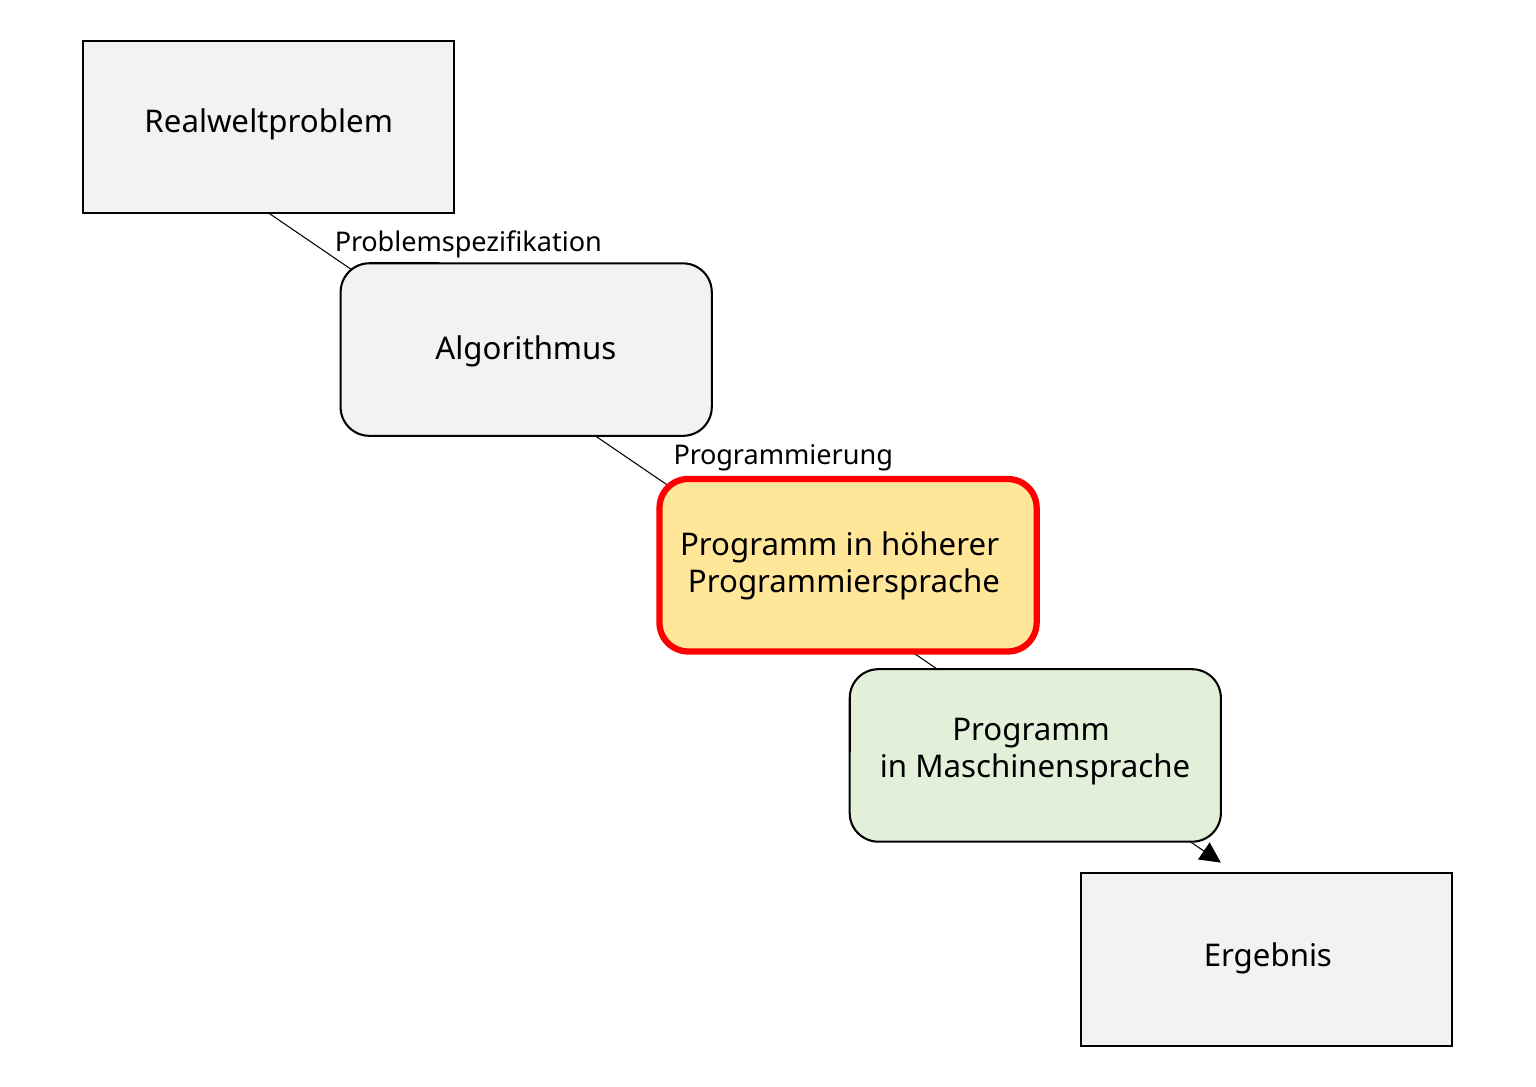

Realweltproblem
Algorithmus
Programm in höherer
Programmiersprache
Programm
in Maschinensprache
Ergebnis
Problemspezifikation
Programmierung